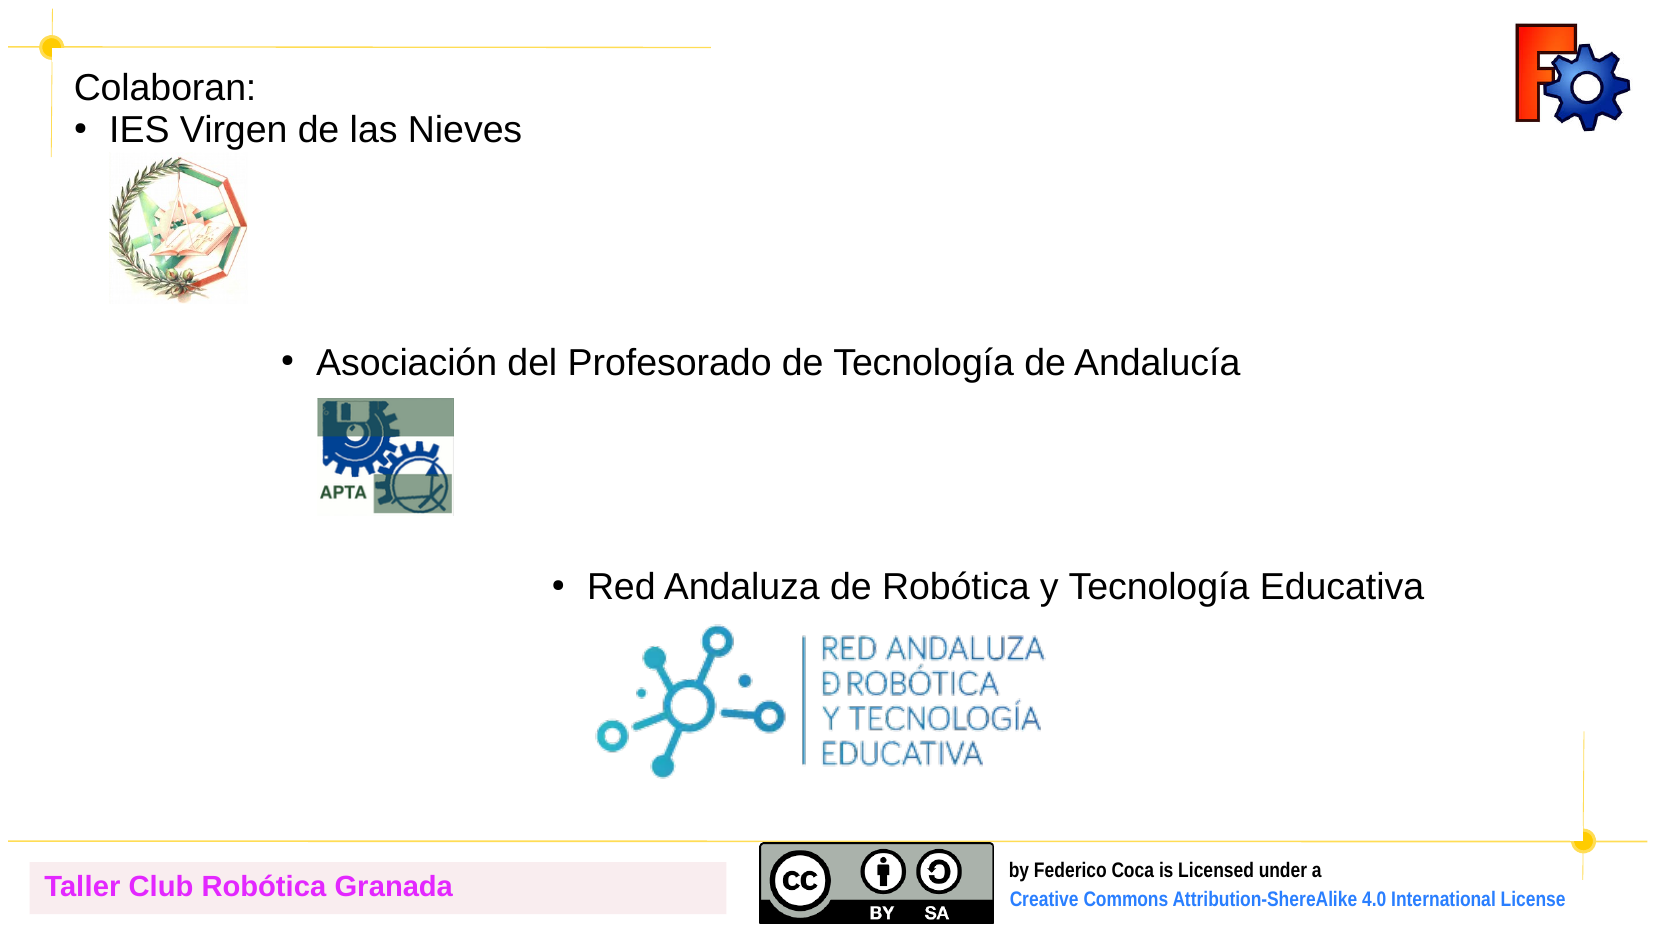

Colaboran:
IES Virgen de las Nieves
Asociación del Profesorado de Tecnología de Andalucía
Red Andaluza de Robótica y Tecnología Educativa
Taller Club Robótica Granada